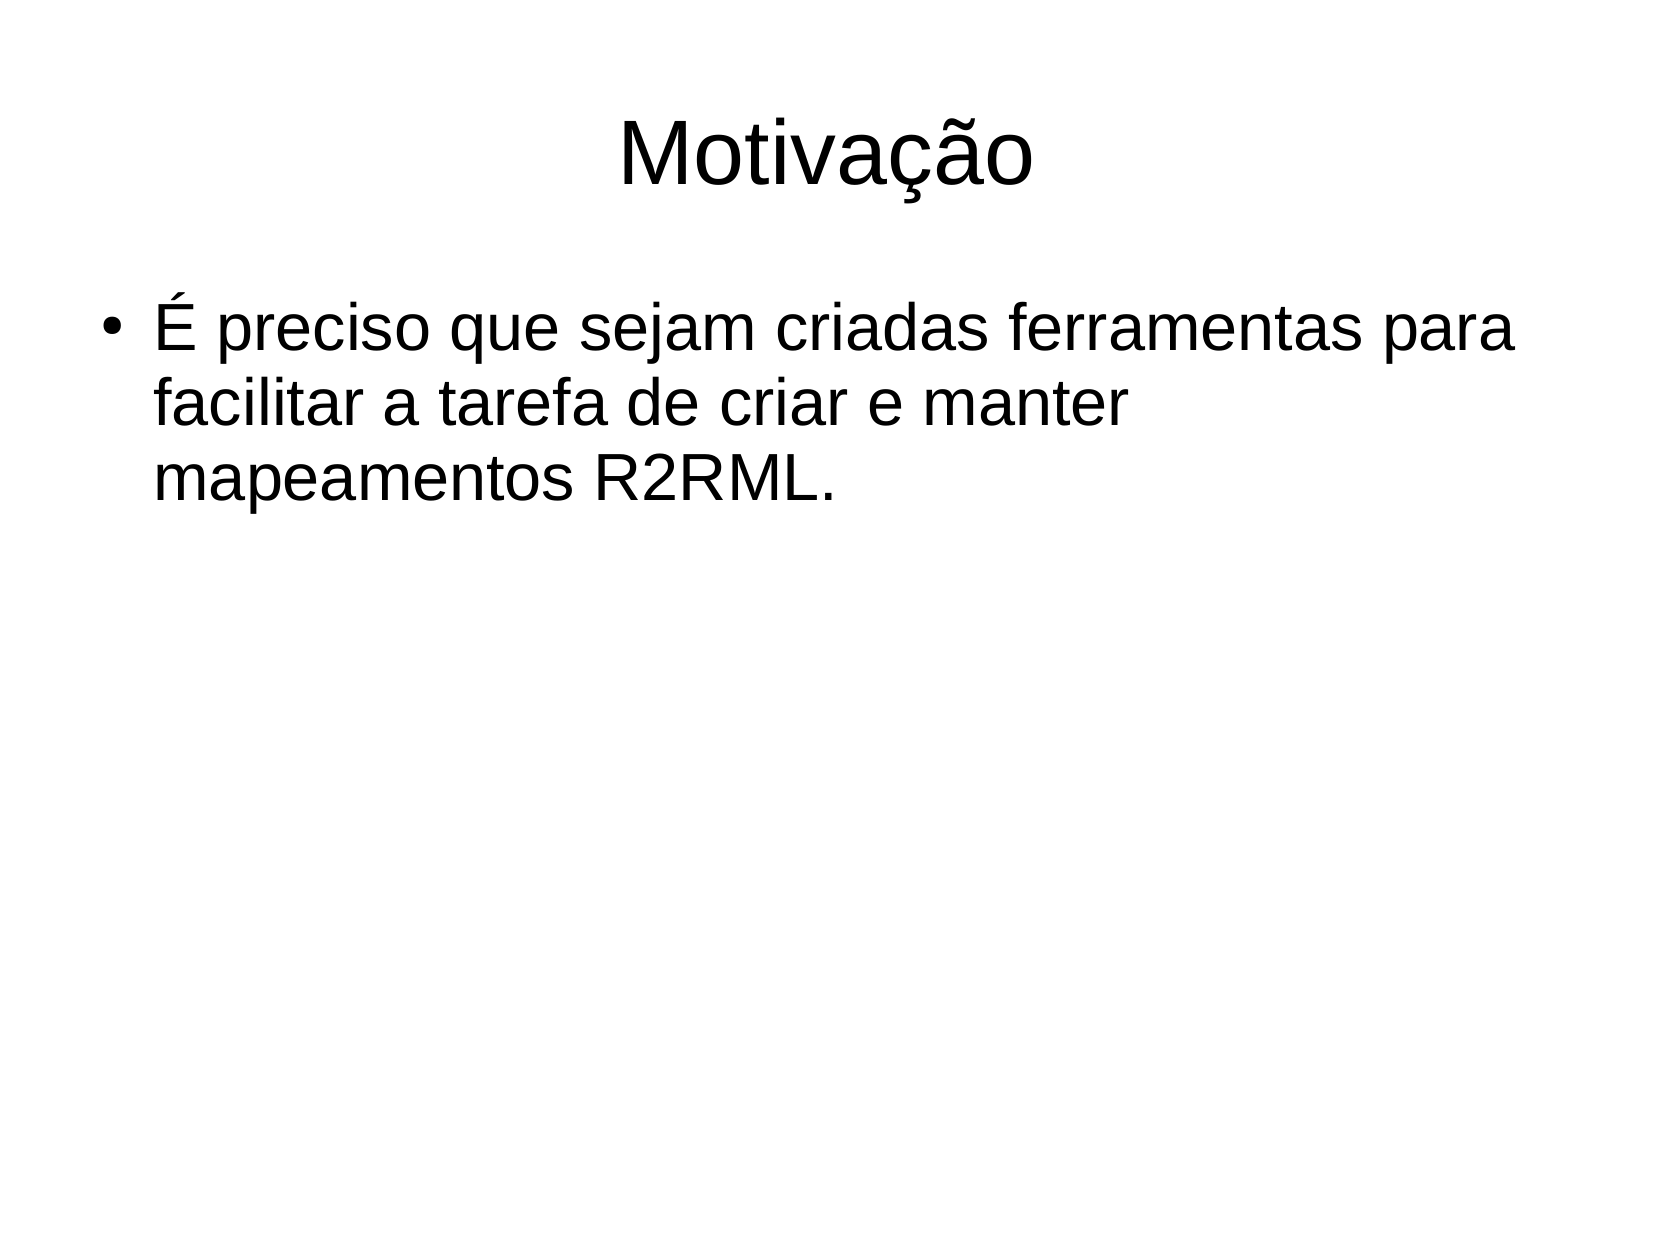

# Motivação
É preciso que sejam criadas ferramentas para facilitar a tarefa de criar e manter mapeamentos R2RML.